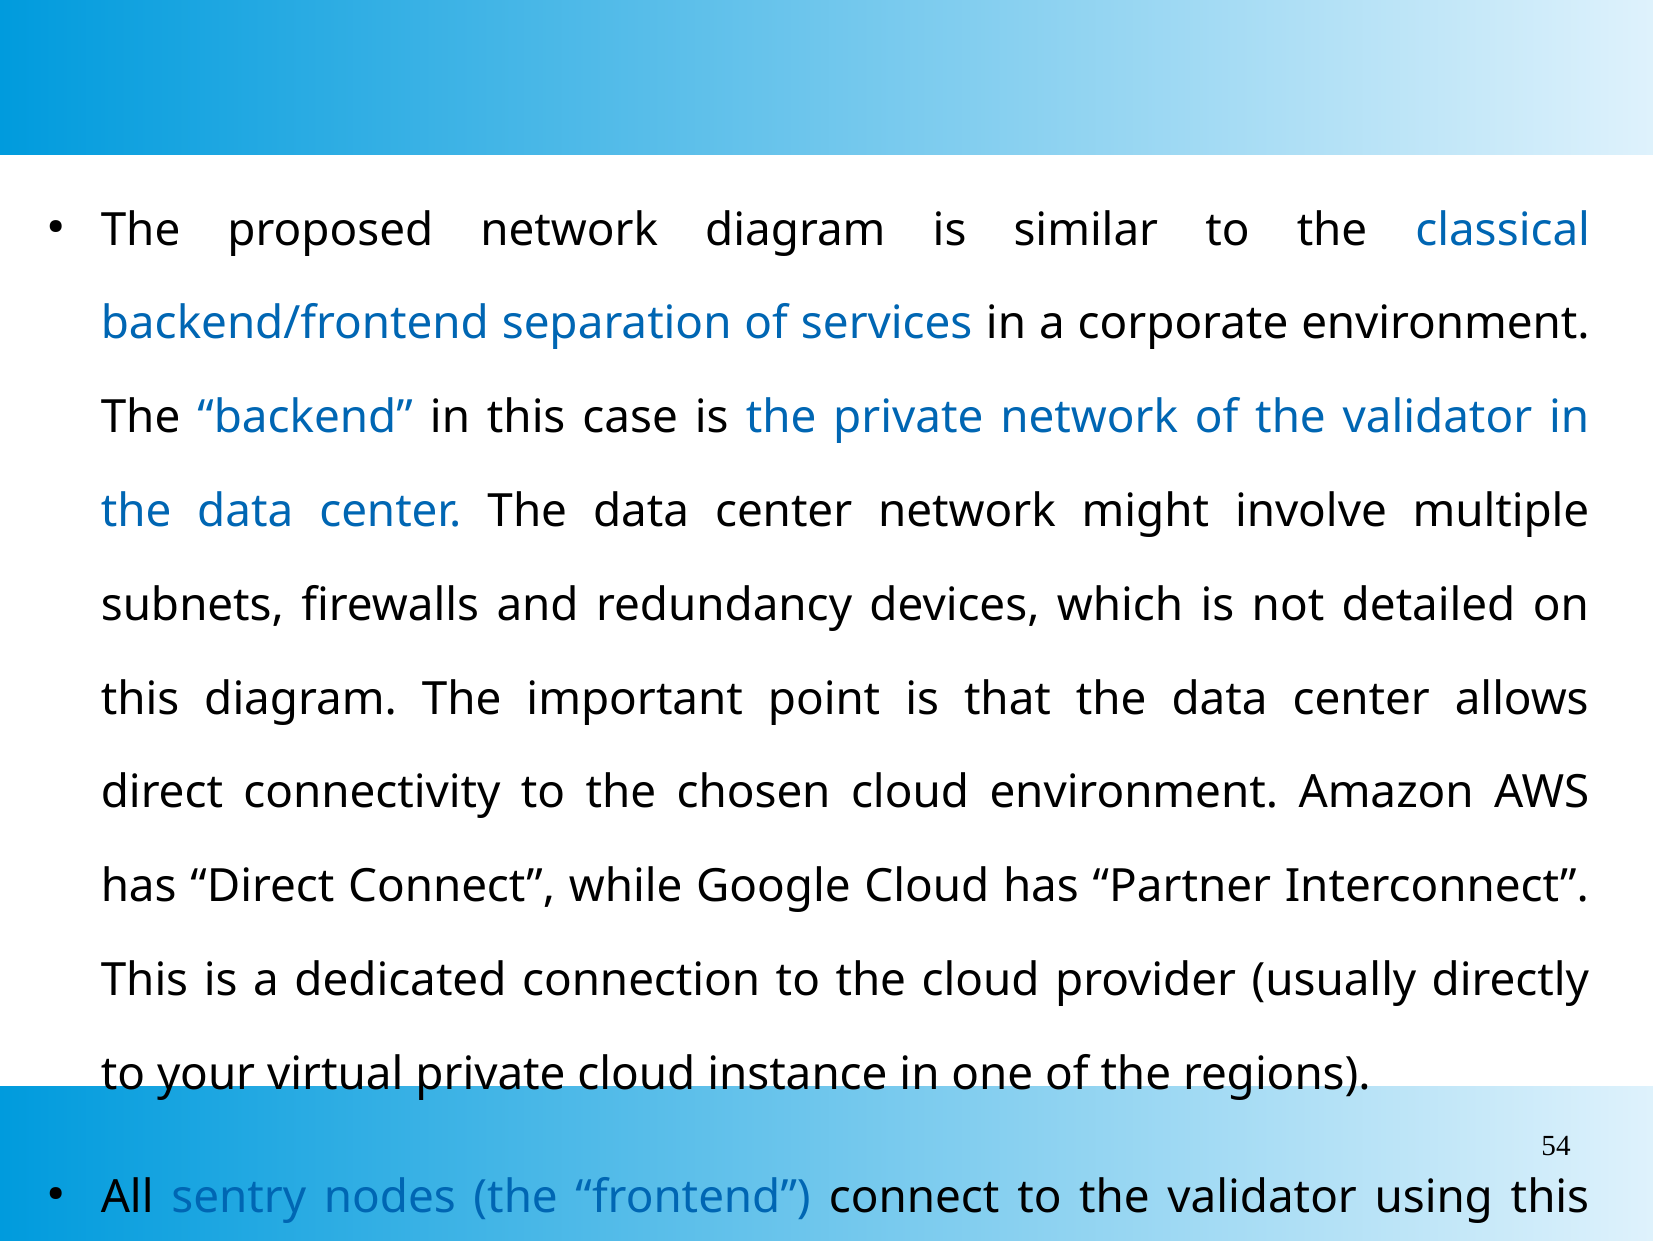

# The proposed network diagram is similar to the classical backend/frontend separation of services in a corporate environment. The “backend” in this case is the private network of the validator in the data center. The data center network might involve multiple subnets, firewalls and redundancy devices, which is not detailed on this diagram. The important point is that the data center allows direct connectivity to the chosen cloud environment. Amazon AWS has “Direct Connect”, while Google Cloud has “Partner Interconnect”. This is a dedicated connection to the cloud provider (usually directly to your virtual private cloud instance in one of the regions).
All sentry nodes (the “frontend”) connect to the validator using this private connection. The validator does not have a public IP address to provide its services.
54